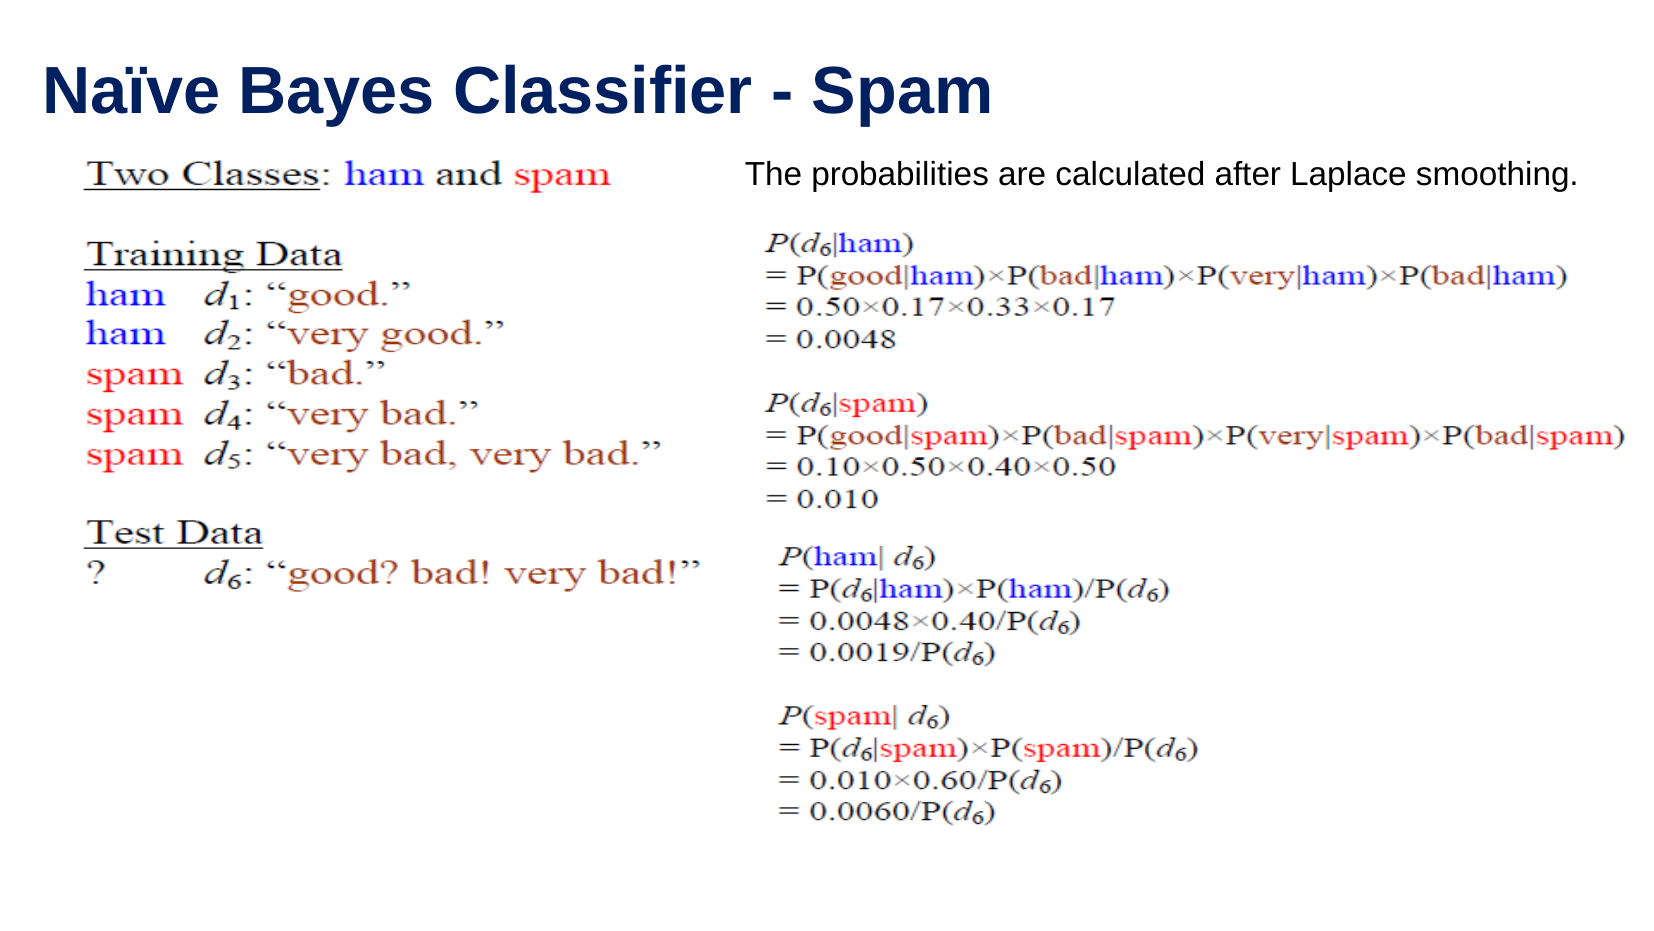

# Naïve Bayes Classifier - Spam
The probabilities are calculated after Laplace smoothing.